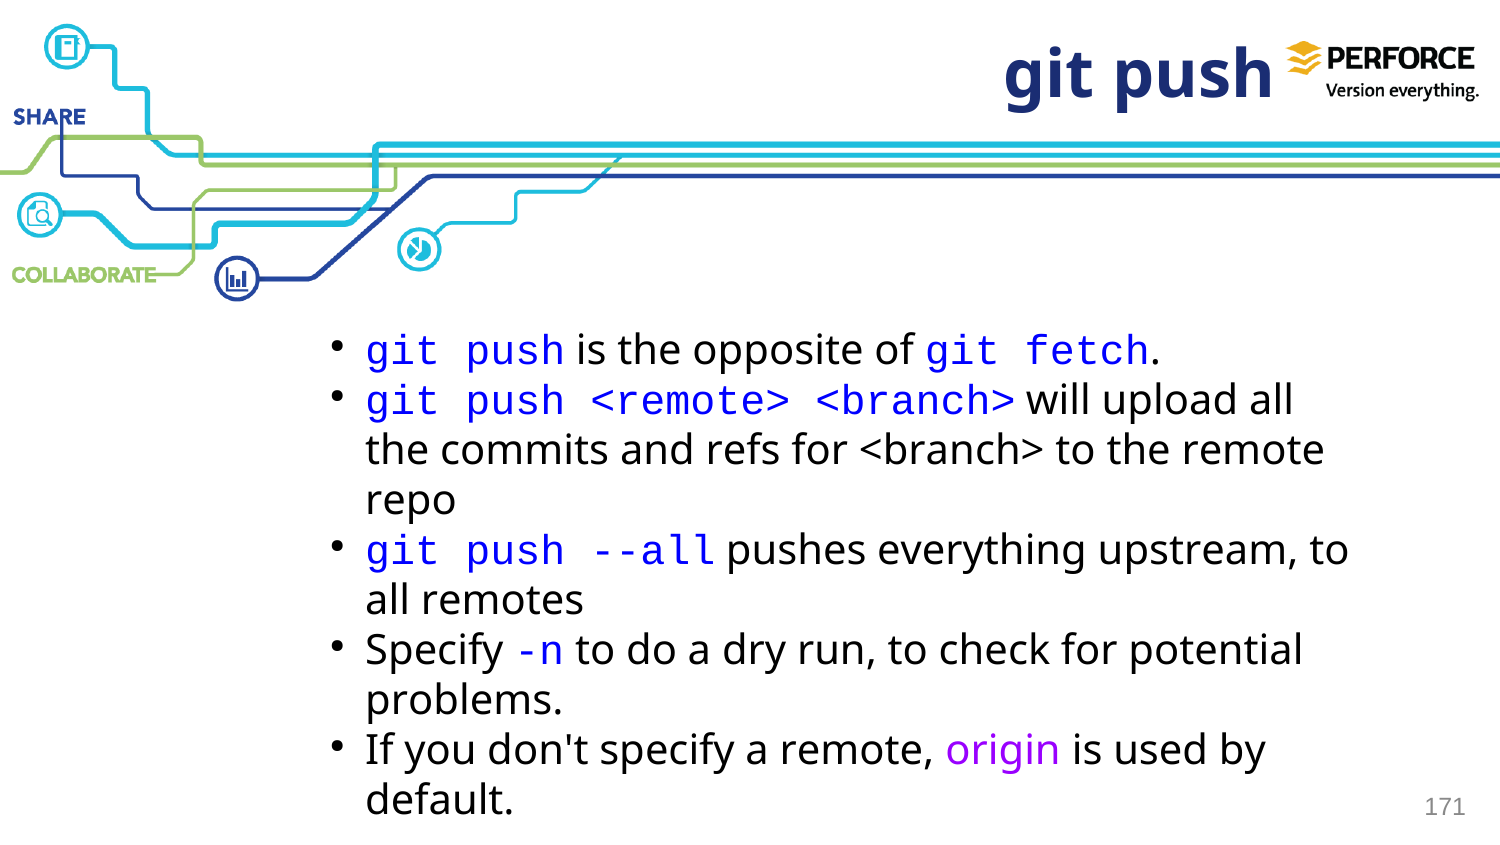

# git push
git push is the opposite of git fetch.
git push <remote> <branch> will upload all the commits and refs for <branch> to the remote repo
git push --all pushes everything upstream, to all remotes
Specify -n to do a dry run, to check for potential problems.
If you don't specify a remote, origin is used by default.